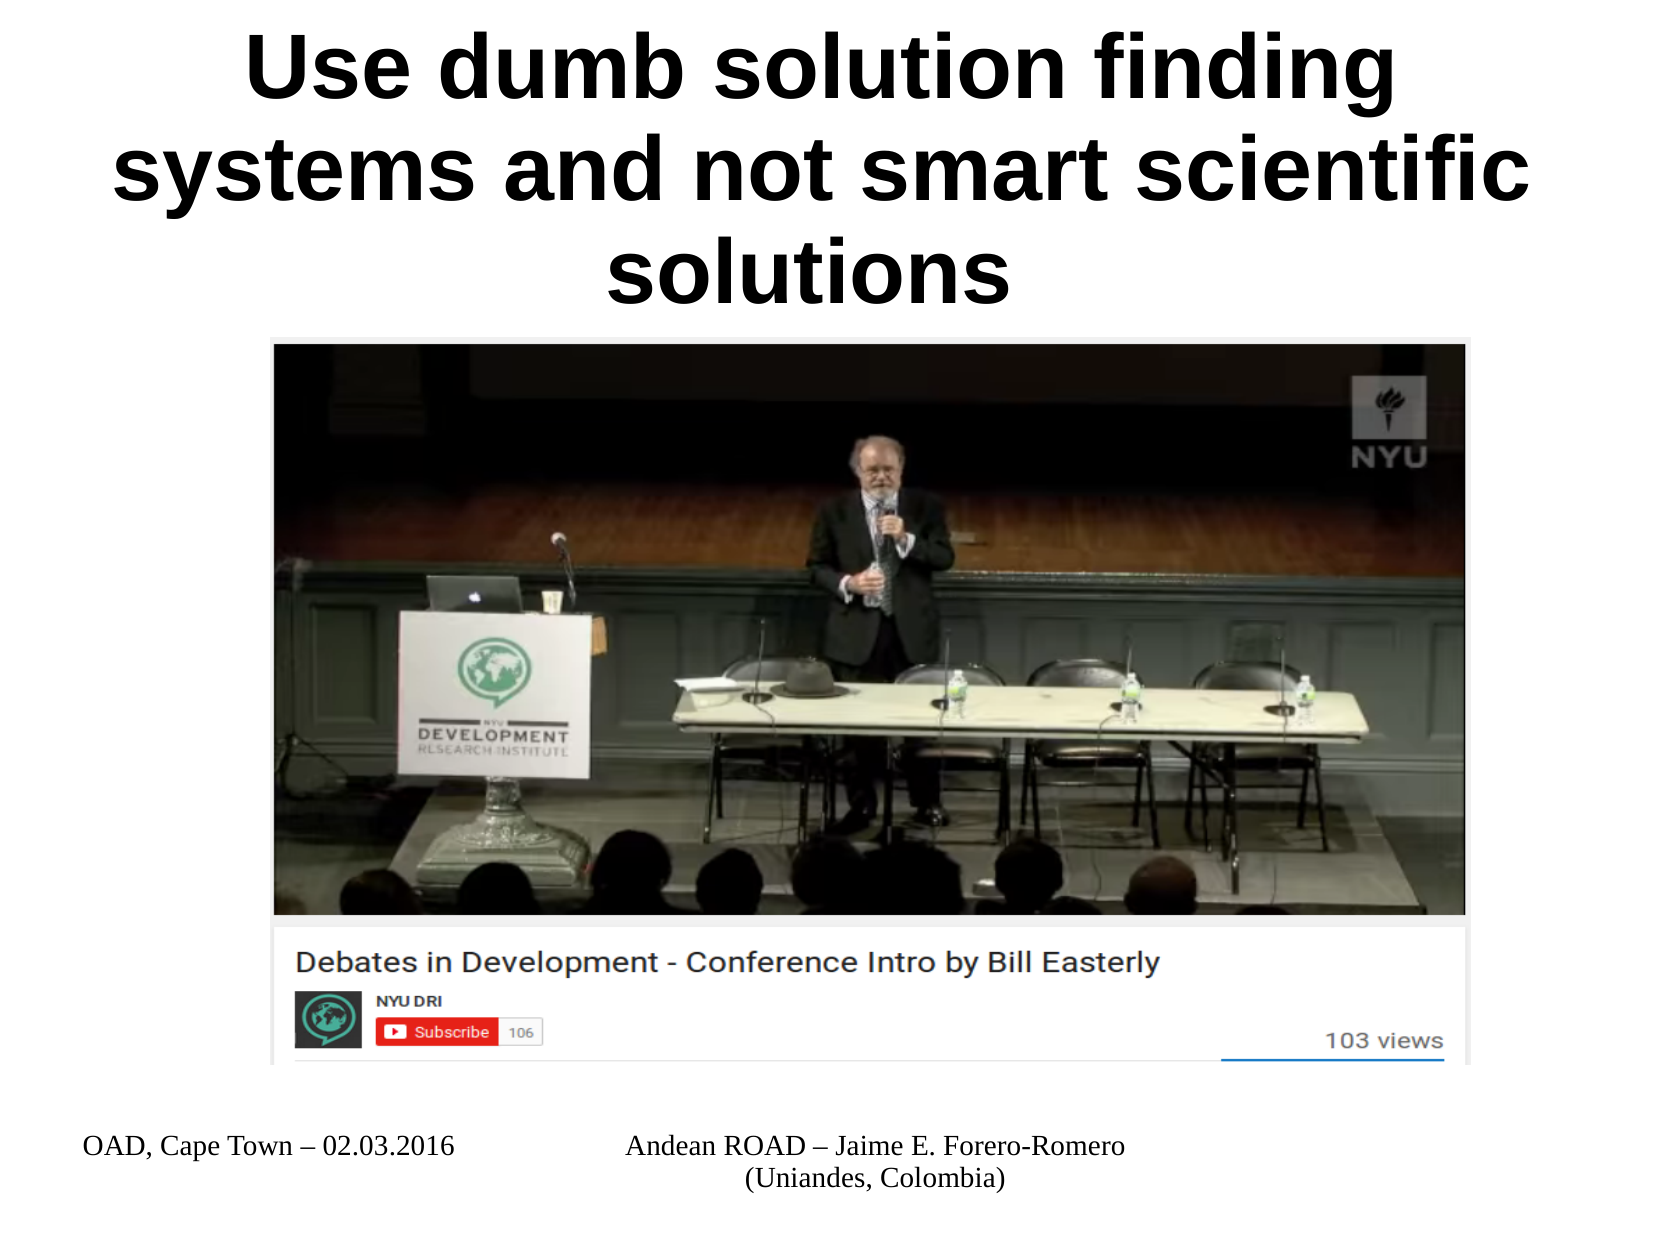

# Use dumb solution finding systems and not smart scientific solutions